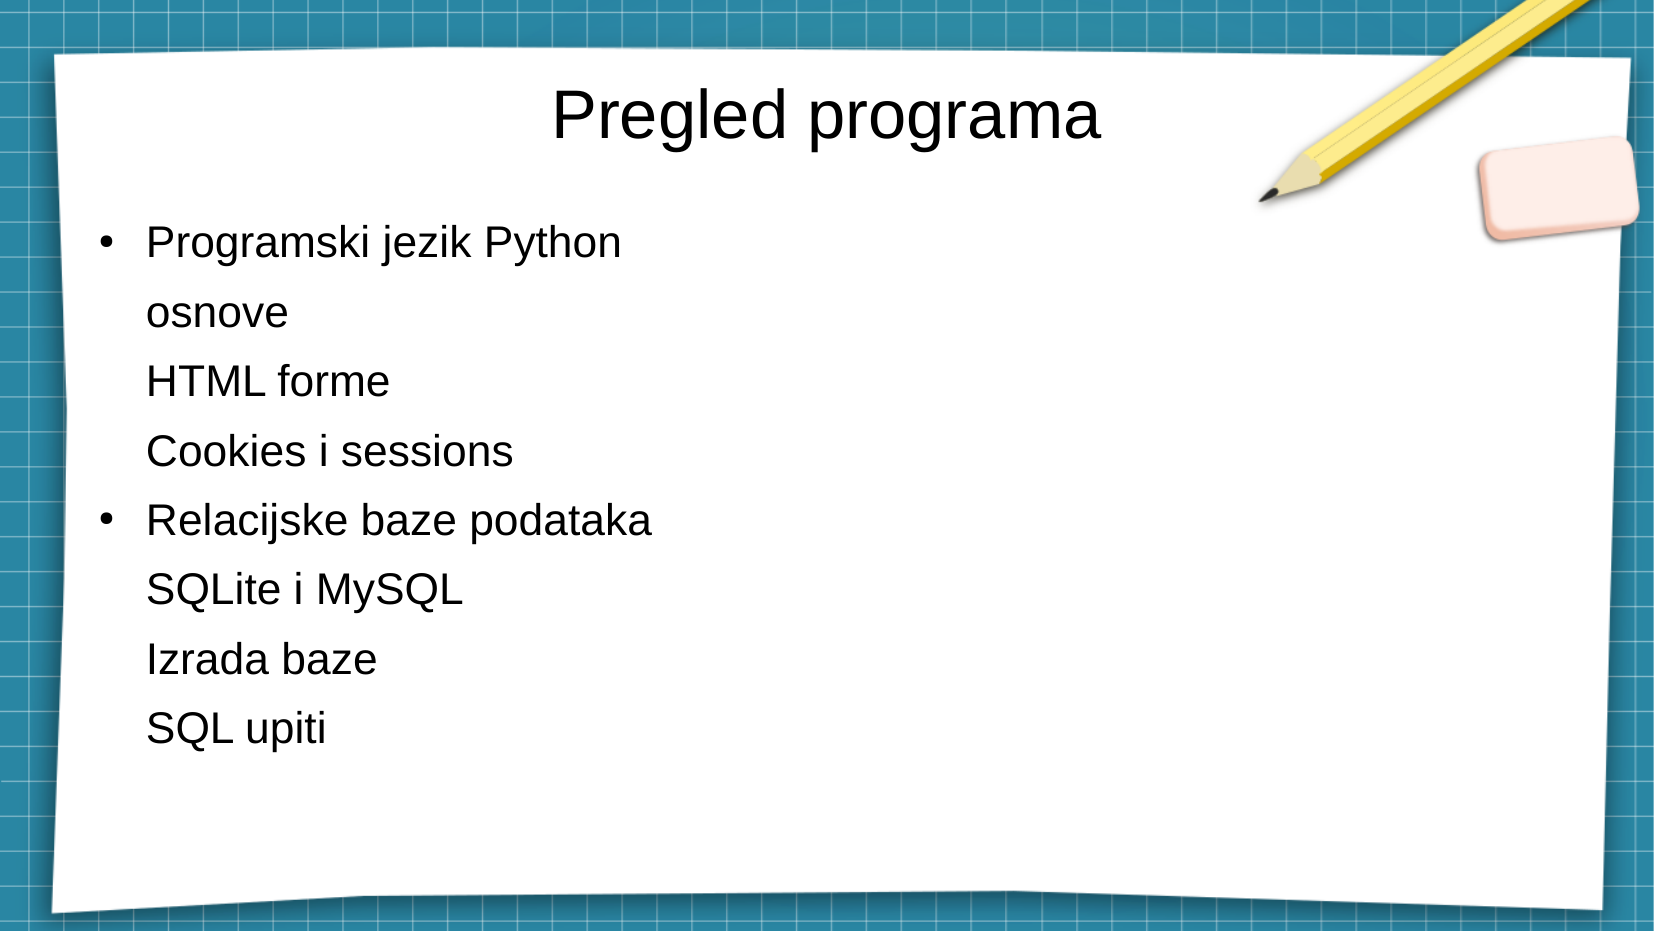

# Pregled programa
Programski jezik Python
osnove
HTML forme
Cookies i sessions
Relacijske baze podataka
SQLite i MySQL
Izrada baze
SQL upiti